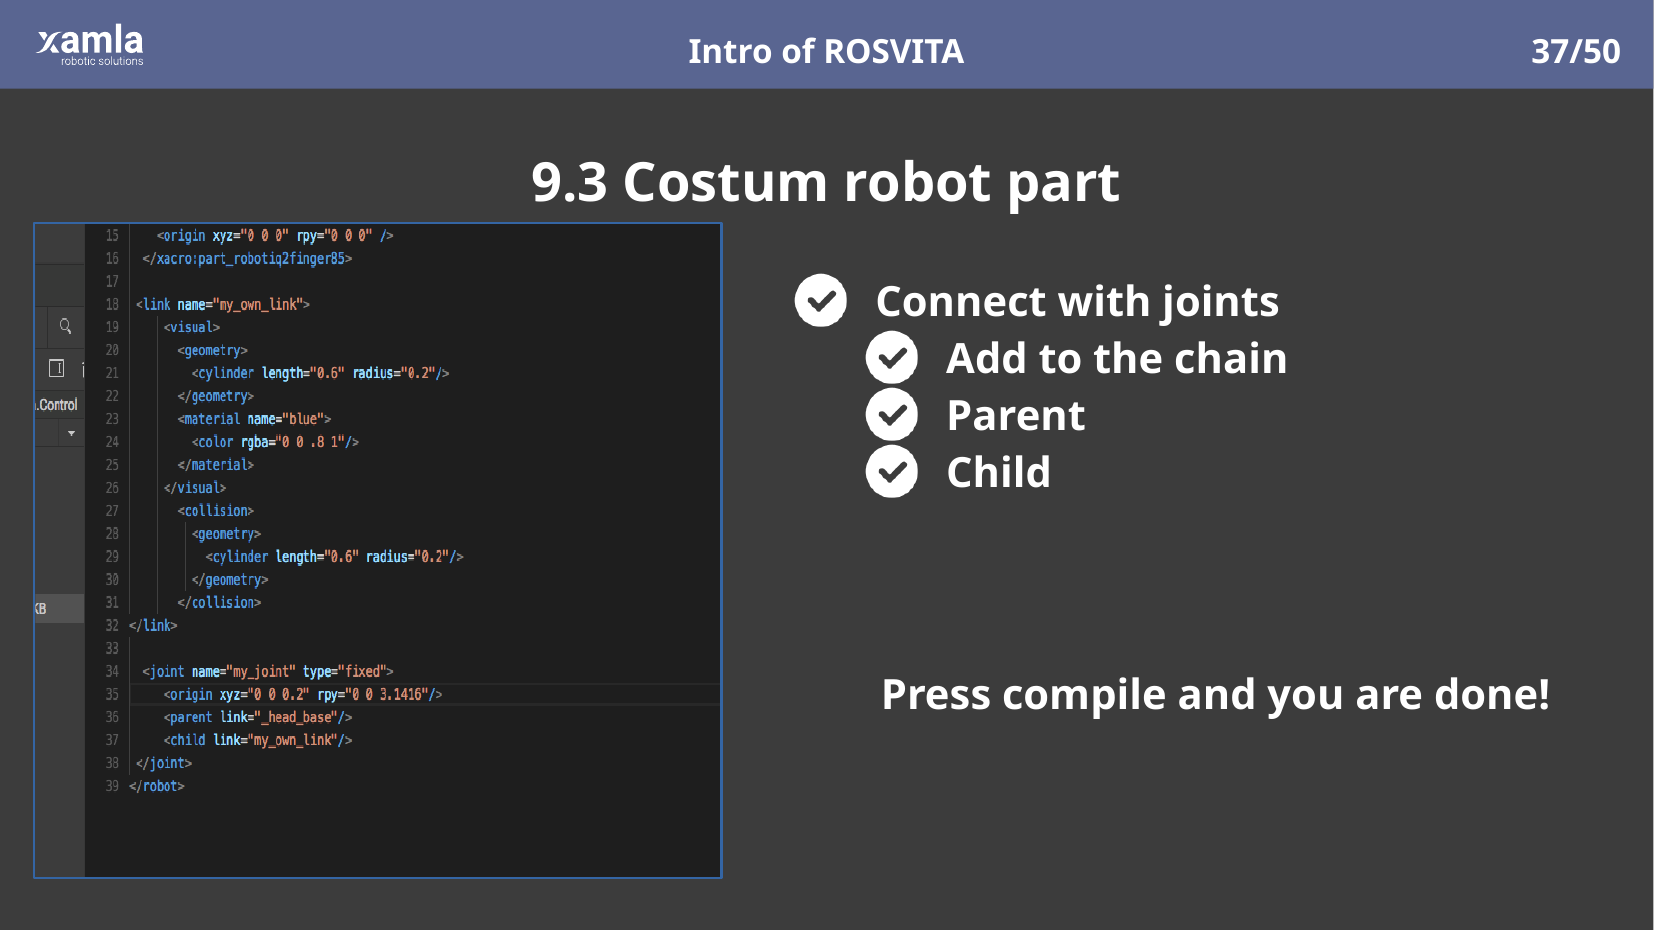

Intro of ROSVITA
37/50
9.3 Costum robot part
Connect with joints
Add to the chain
Parent
Child
Press compile and you are done!